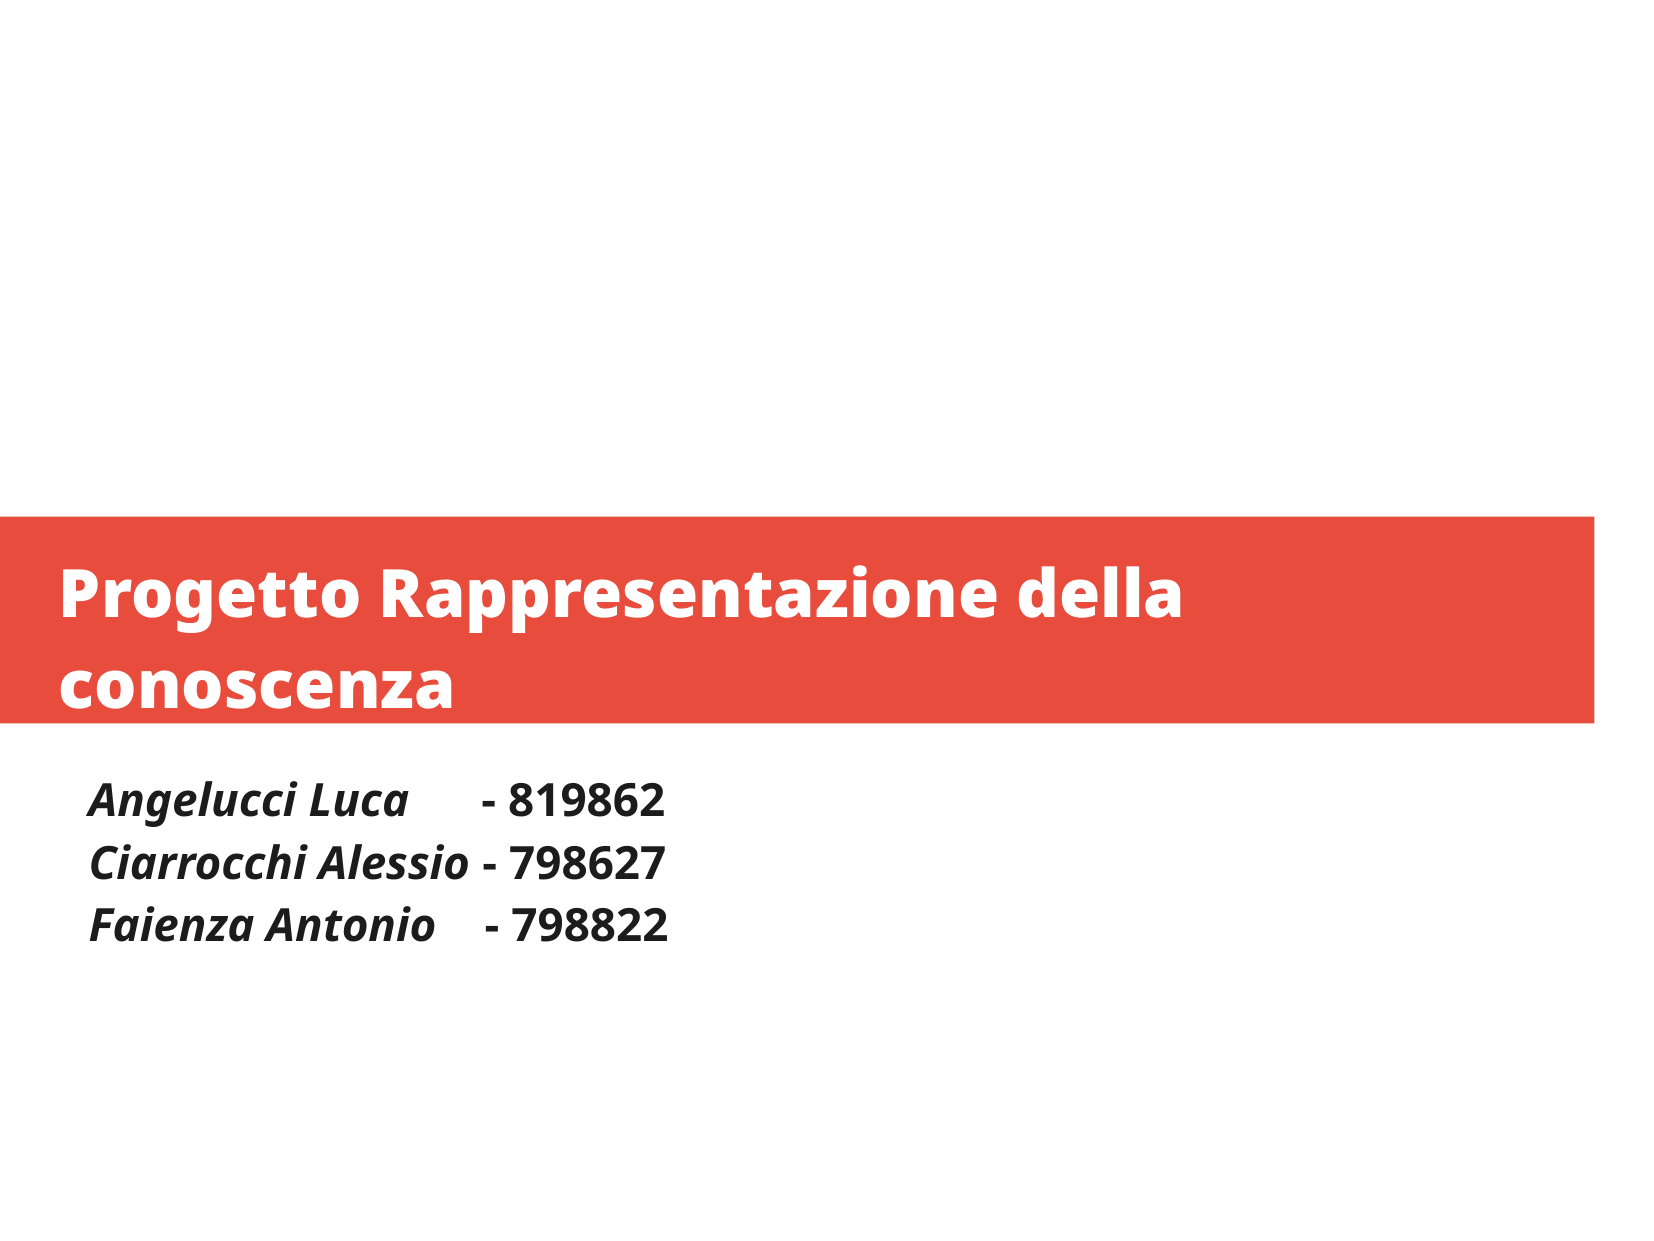

# Progetto Rappresentazione della conoscenza
Angelucci Luca - 819862
Ciarrocchi Alessio - 798627
Faienza Antonio - 798822